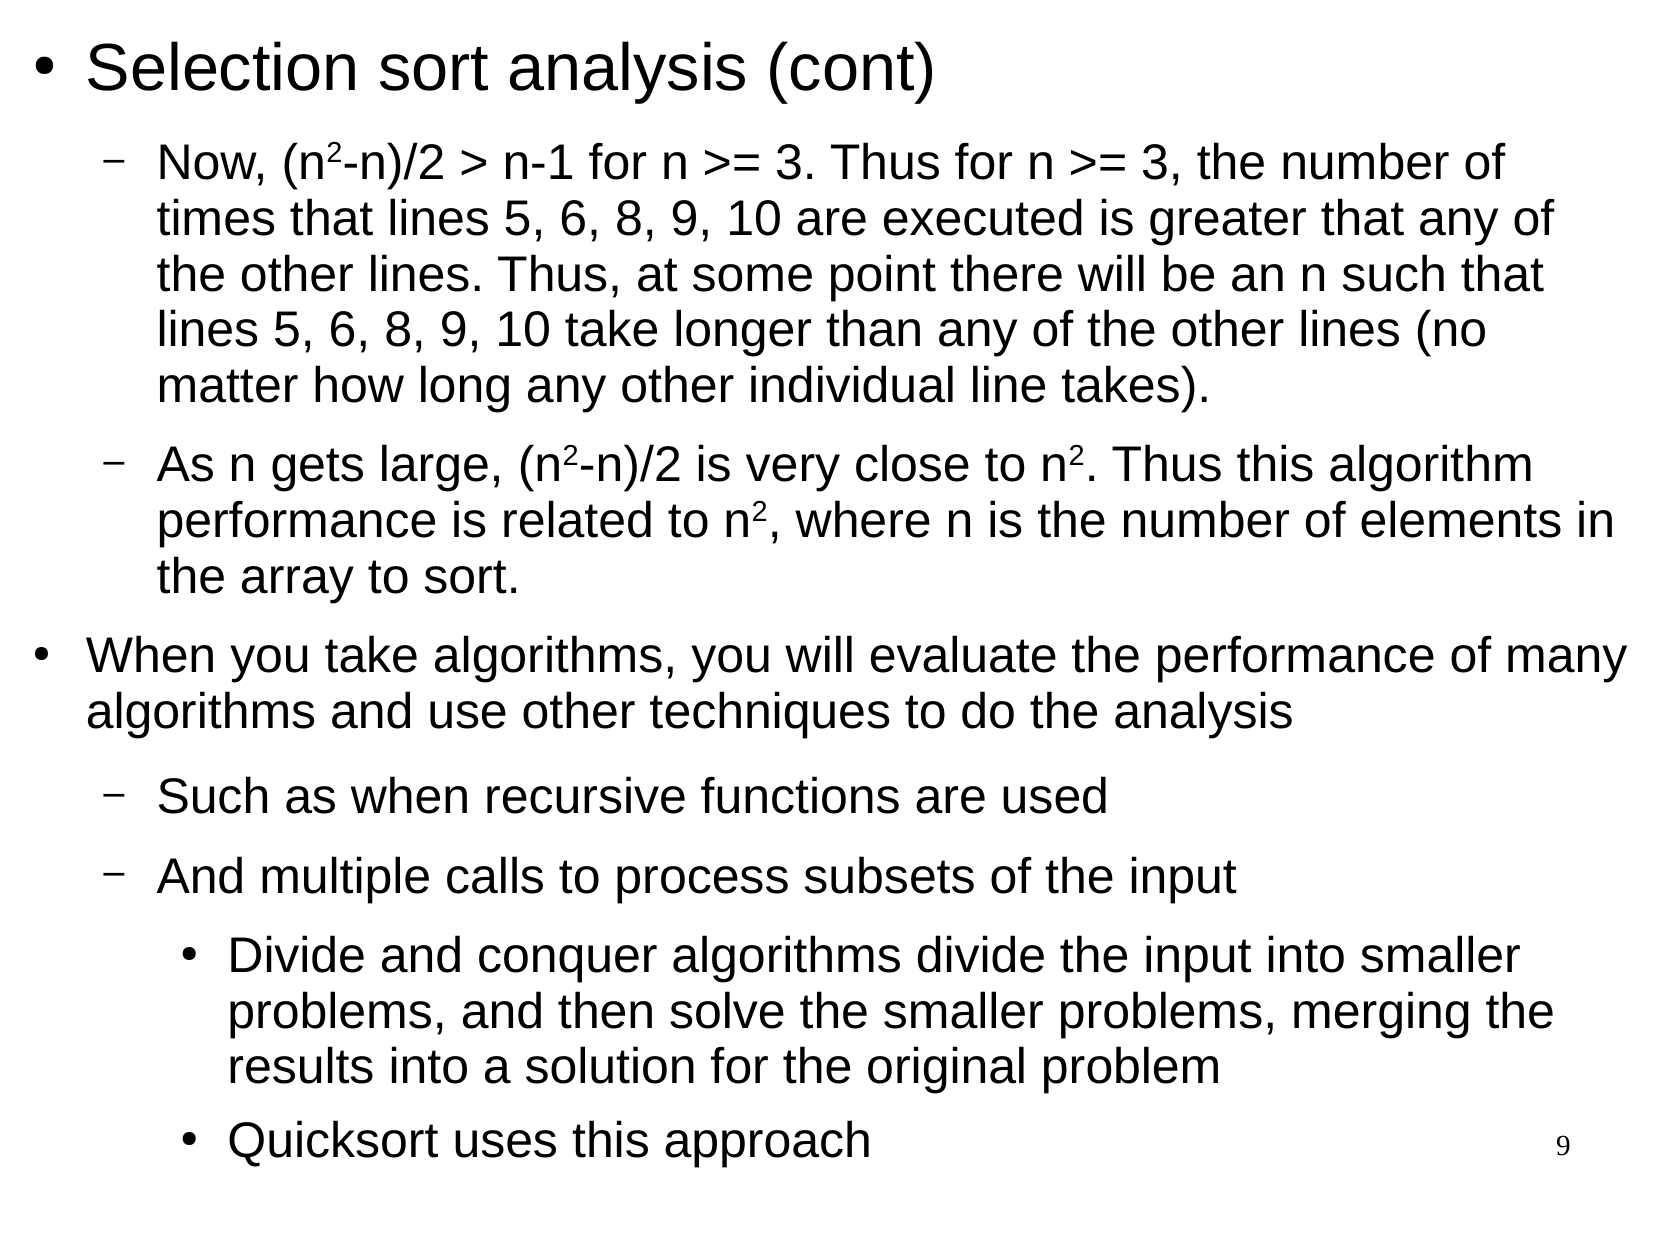

# Selection sort analysis (cont)
Now, (n2-n)/2 > n-1 for n >= 3. Thus for n >= 3, the number of times that lines 5, 6, 8, 9, 10 are executed is greater that any of the other lines. Thus, at some point there will be an n such that lines 5, 6, 8, 9, 10 take longer than any of the other lines (no matter how long any other individual line takes).
As n gets large, (n2-n)/2 is very close to n2. Thus this algorithm performance is related to n2, where n is the number of elements in the array to sort.
When you take algorithms, you will evaluate the performance of many algorithms and use other techniques to do the analysis
Such as when recursive functions are used
And multiple calls to process subsets of the input
Divide and conquer algorithms divide the input into smaller problems, and then solve the smaller problems, merging the results into a solution for the original problem
Quicksort uses this approach
9